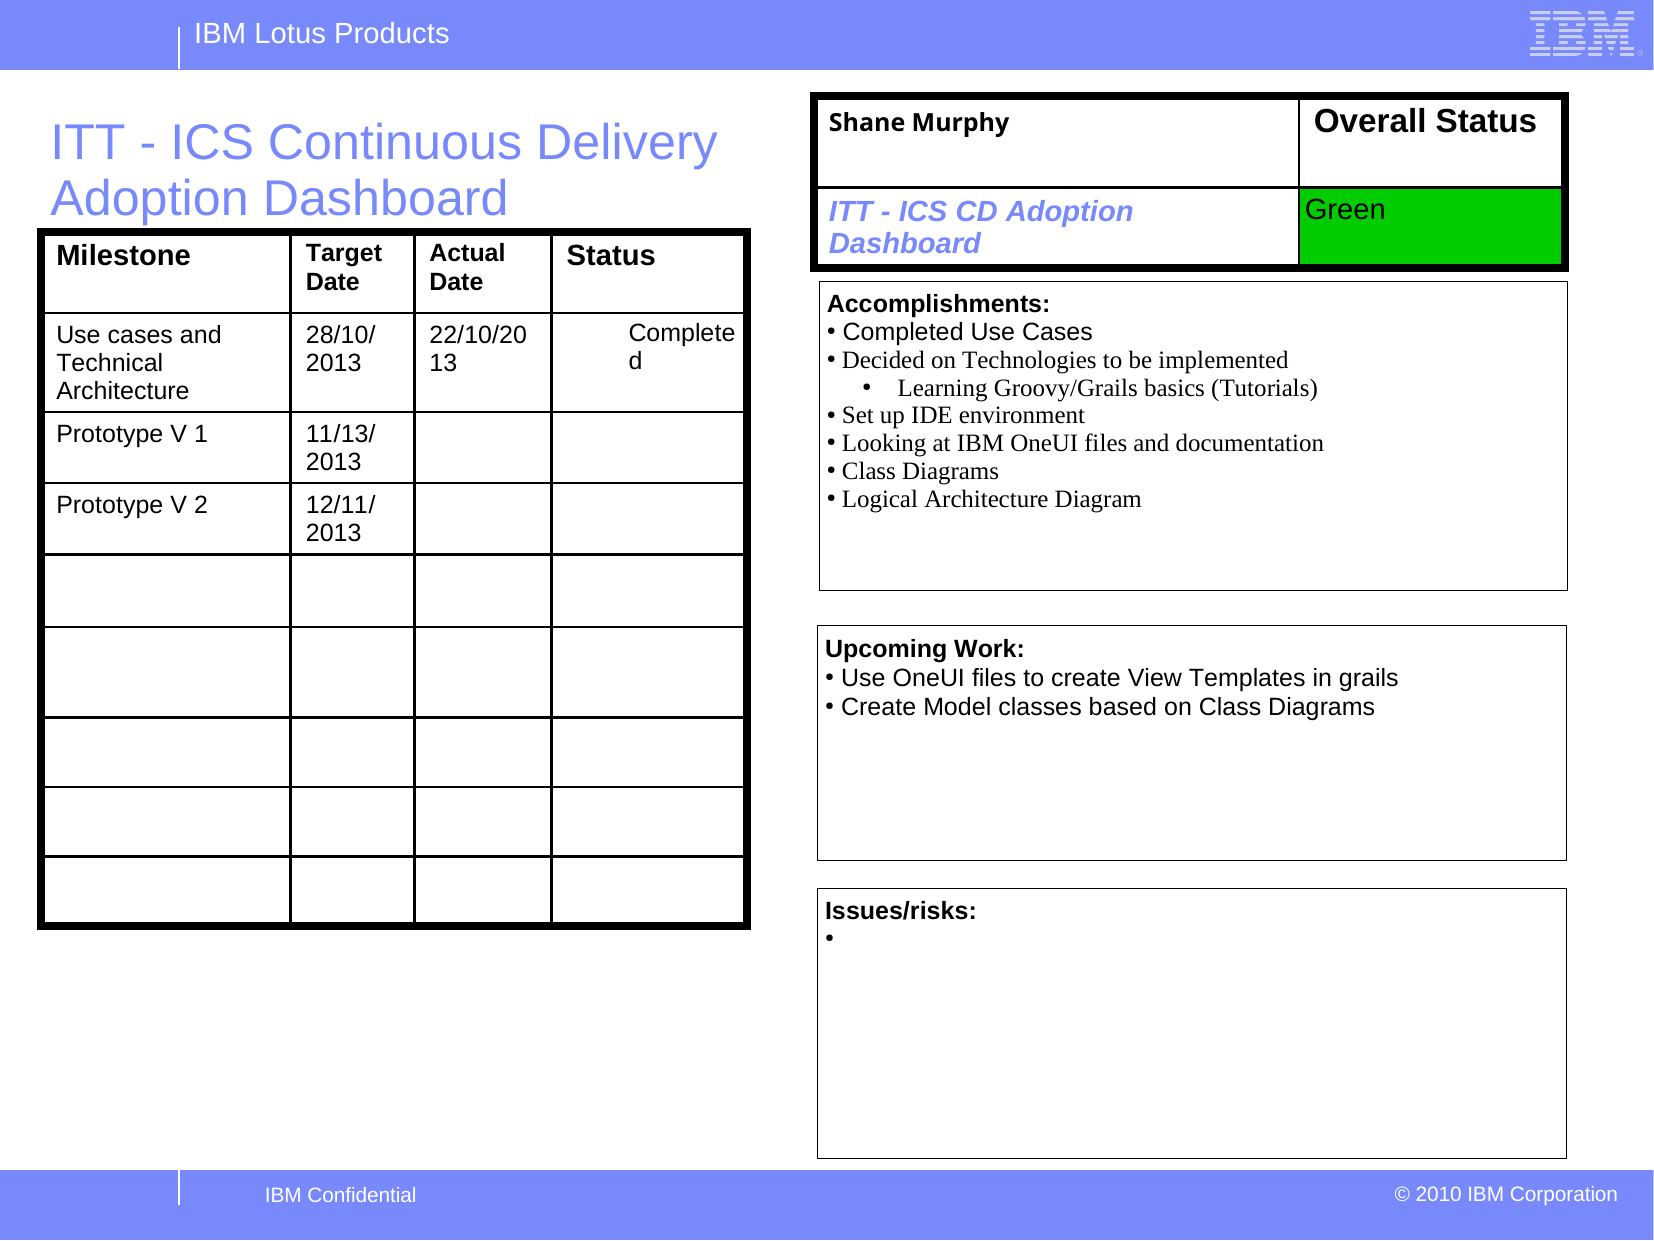

| Shane Murphy | Overall Status |
| --- | --- |
| ITT - ICS CD Adoption Dashboard | Green |
ITT - ICS Continuous Delivery Adoption Dashboard
| Milestone | Target Date | Actual Date | Status |
| --- | --- | --- | --- |
| Use cases and Technical Architecture | 28/10/ 2013 | 22/10/2013 | Completed |
| Prototype V 1 | 11/13/ 2013 | | |
| Prototype V 2 | 12/11/ 2013 | | |
| | | | |
| | | | |
| | | | |
| | | | |
| | | | |
Accomplishments:
 Completed Use Cases
 Decided on Technologies to be implemented
Learning Groovy/Grails basics (Tutorials)
 Set up IDE environment
 Looking at IBM OneUI files and documentation
 Class Diagrams
 Logical Architecture Diagram
Upcoming Work:
 Use OneUI files to create View Templates in grails
 Create Model classes based on Class Diagrams
Issues/risks: